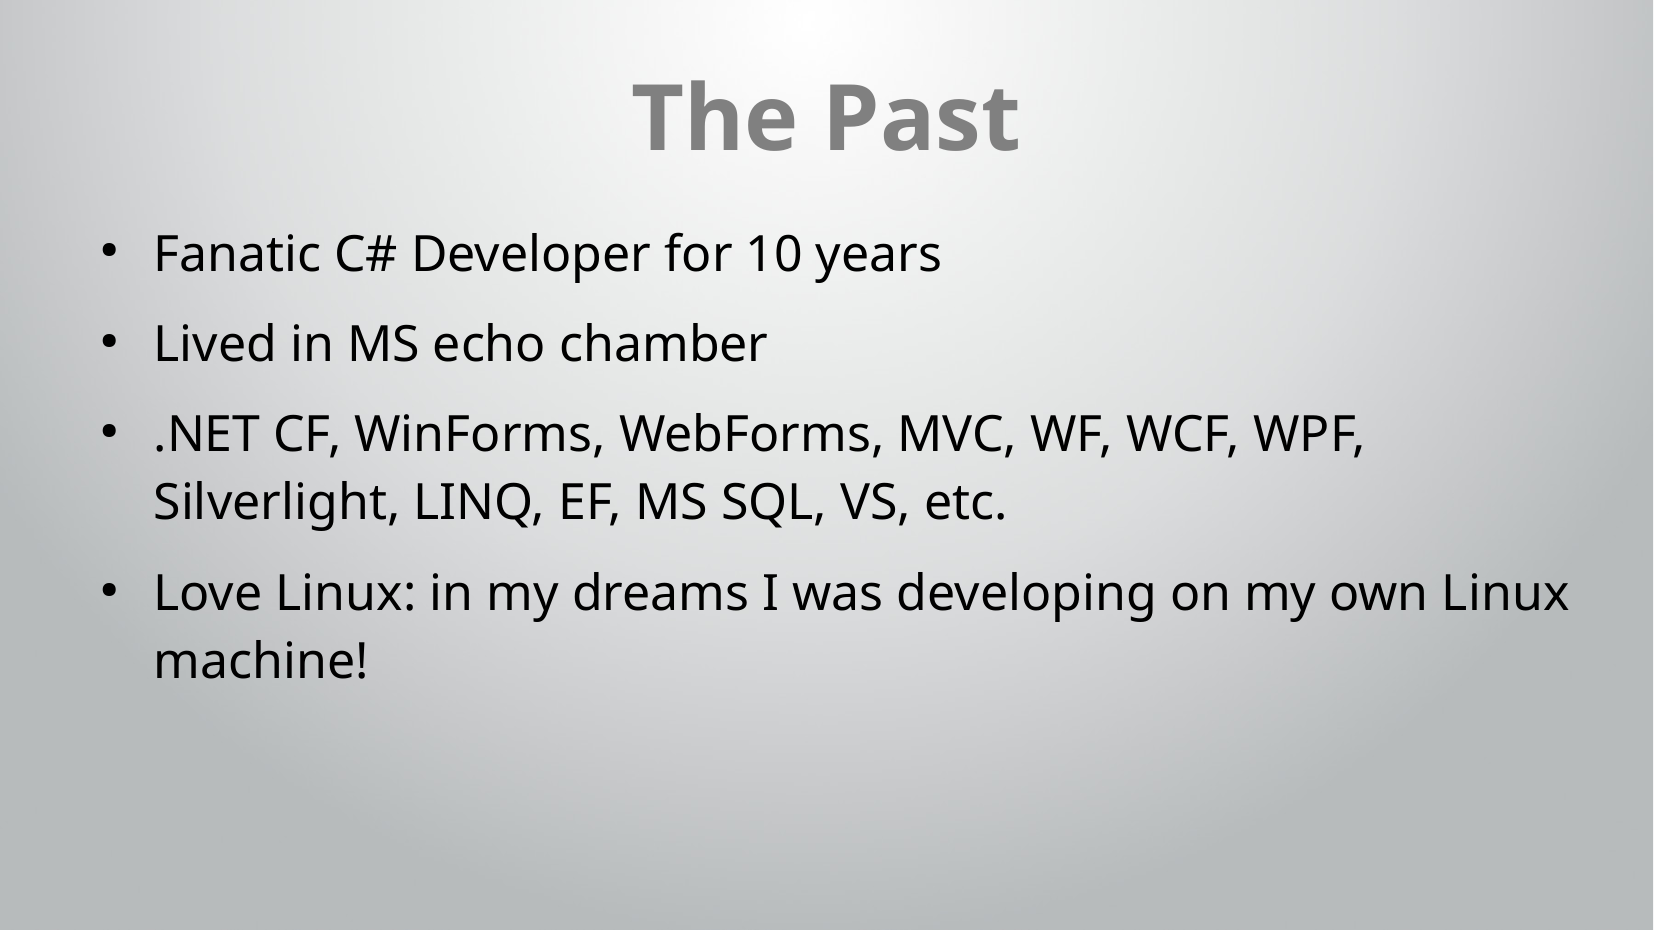

# The Past
Fanatic C# Developer for 10 years
Lived in MS echo chamber
.NET CF, WinForms, WebForms, MVC, WF, WCF, WPF, Silverlight, LINQ, EF, MS SQL, VS, etc.
Love Linux: in my dreams I was developing on my own Linux machine!